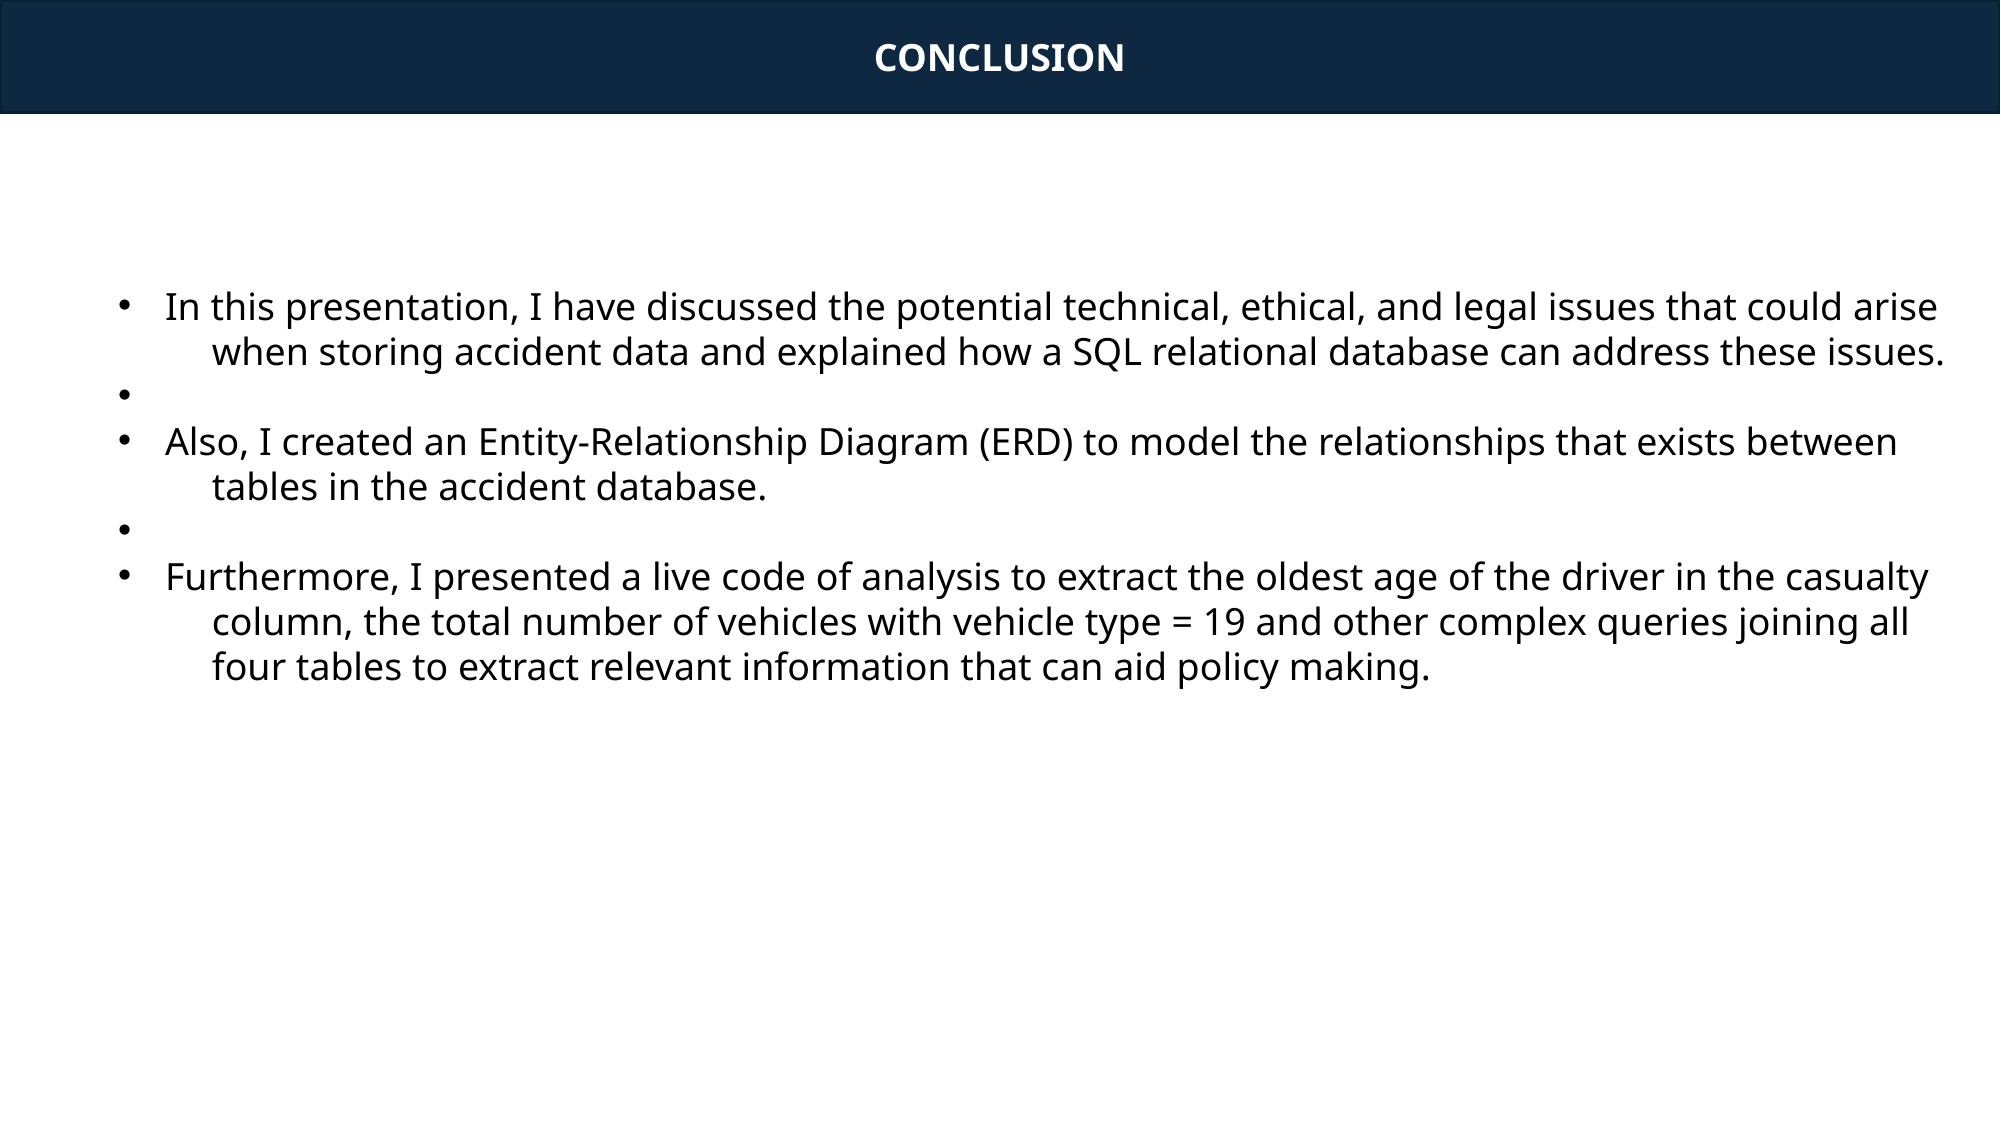

CONCLUSION
In this presentation, I have discussed the potential technical, ethical, and legal issues that could arise when storing accident data and explained how a SQL relational database can address these issues.
Also, I created an Entity-Relationship Diagram (ERD) to model the relationships that exists between tables in the accident database.
Furthermore, I presented a live code of analysis to extract the oldest age of the driver in the casualty column, the total number of vehicles with vehicle type = 19 and other complex queries joining all four tables to extract relevant information that can aid policy making.